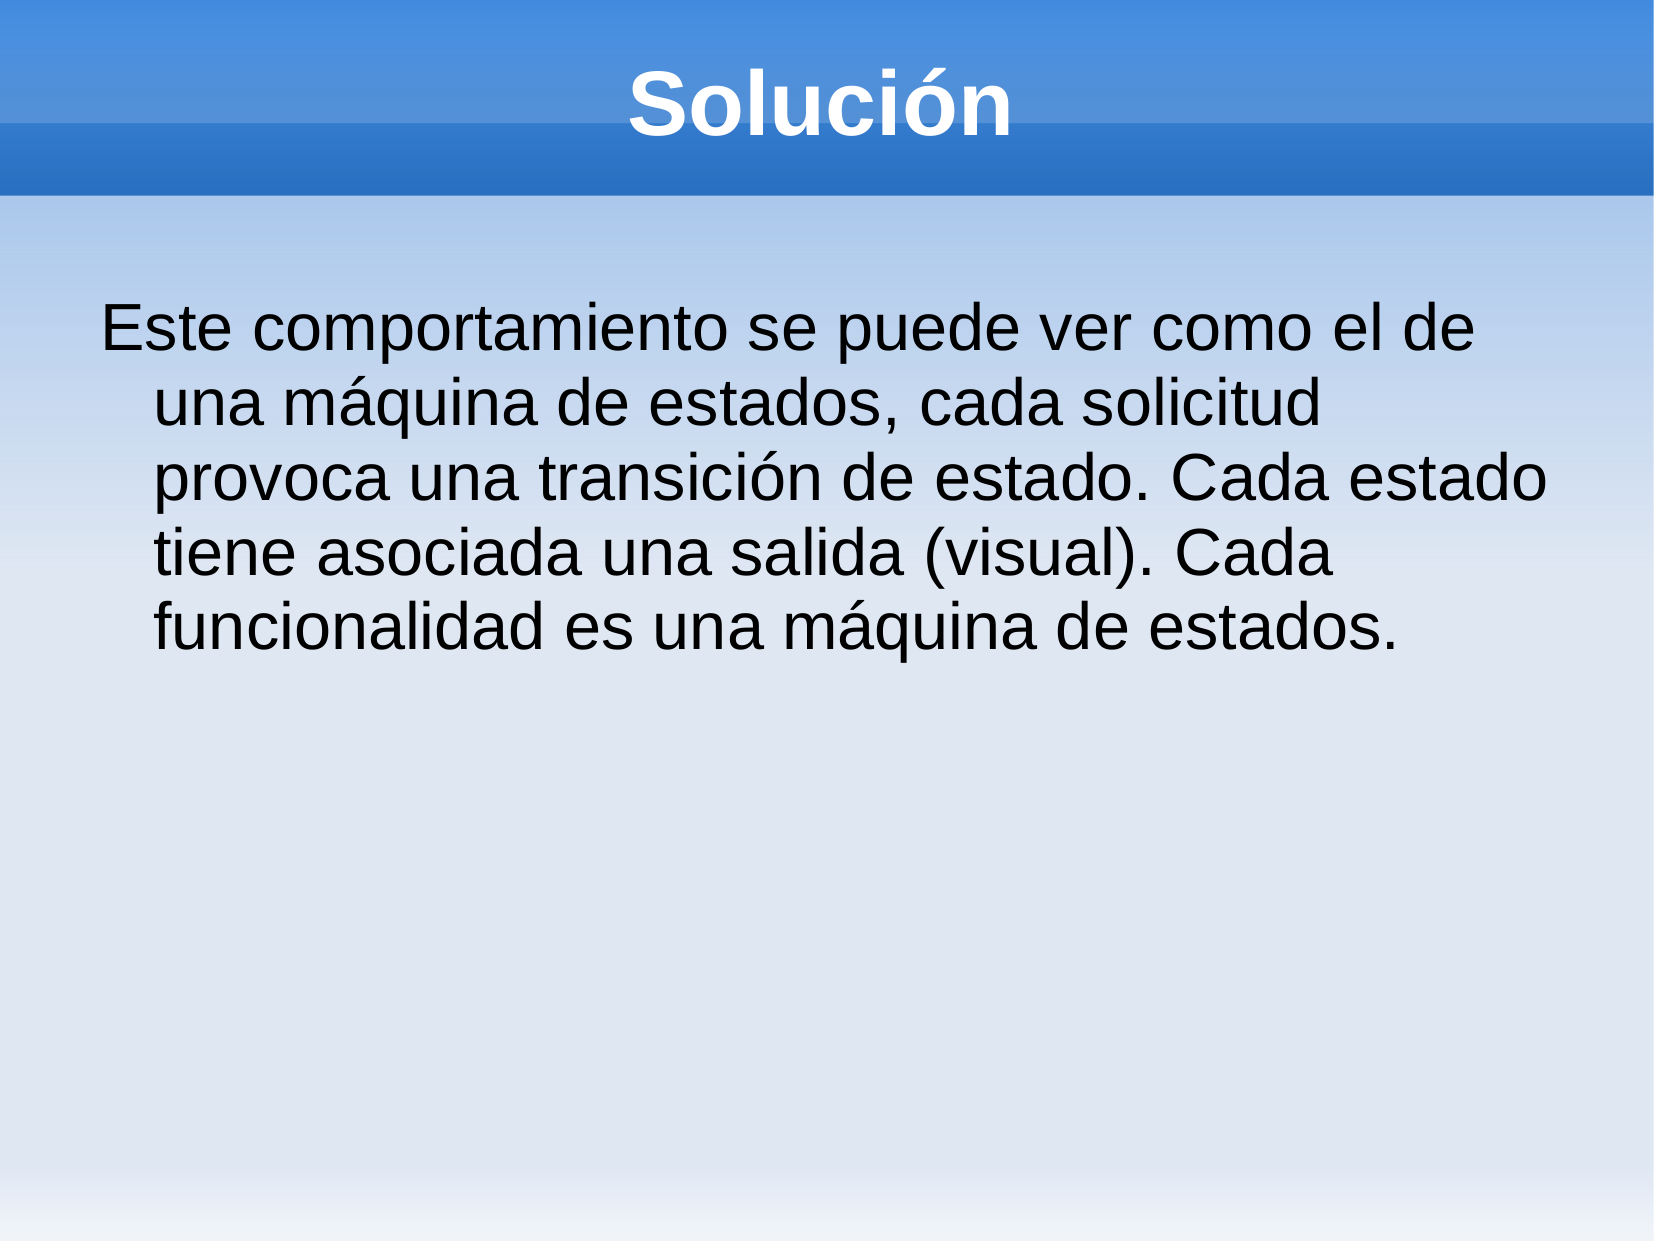

# Solución
Este comportamiento se puede ver como el de una máquina de estados, cada solicitud provoca una transición de estado. Cada estado tiene asociada una salida (visual). Cada funcionalidad es una máquina de estados.